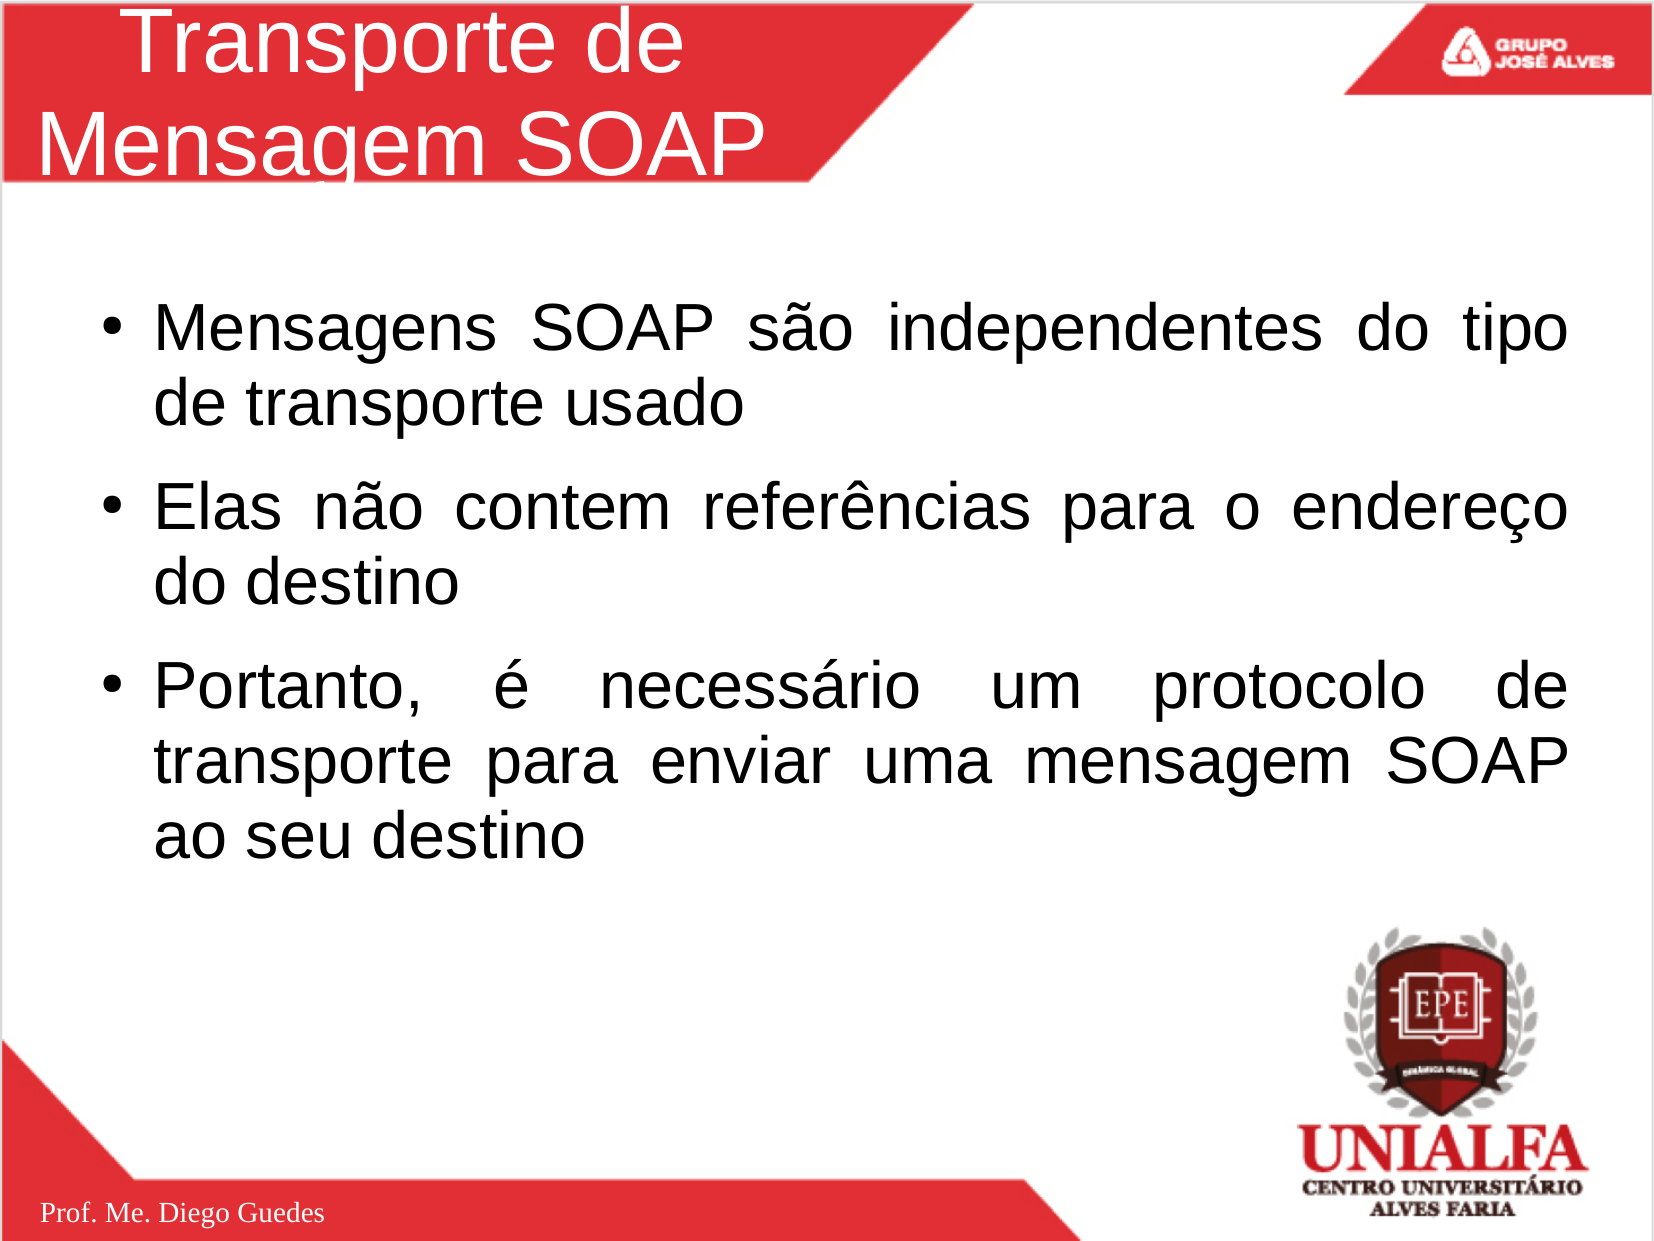

# Transporte de Mensagem SOAP
Mensagens SOAP são independentes do tipo de transporte usado
Elas não contem referências para o endereço do destino
Portanto, é necessário um protocolo de transporte para enviar uma mensagem SOAP ao seu destino